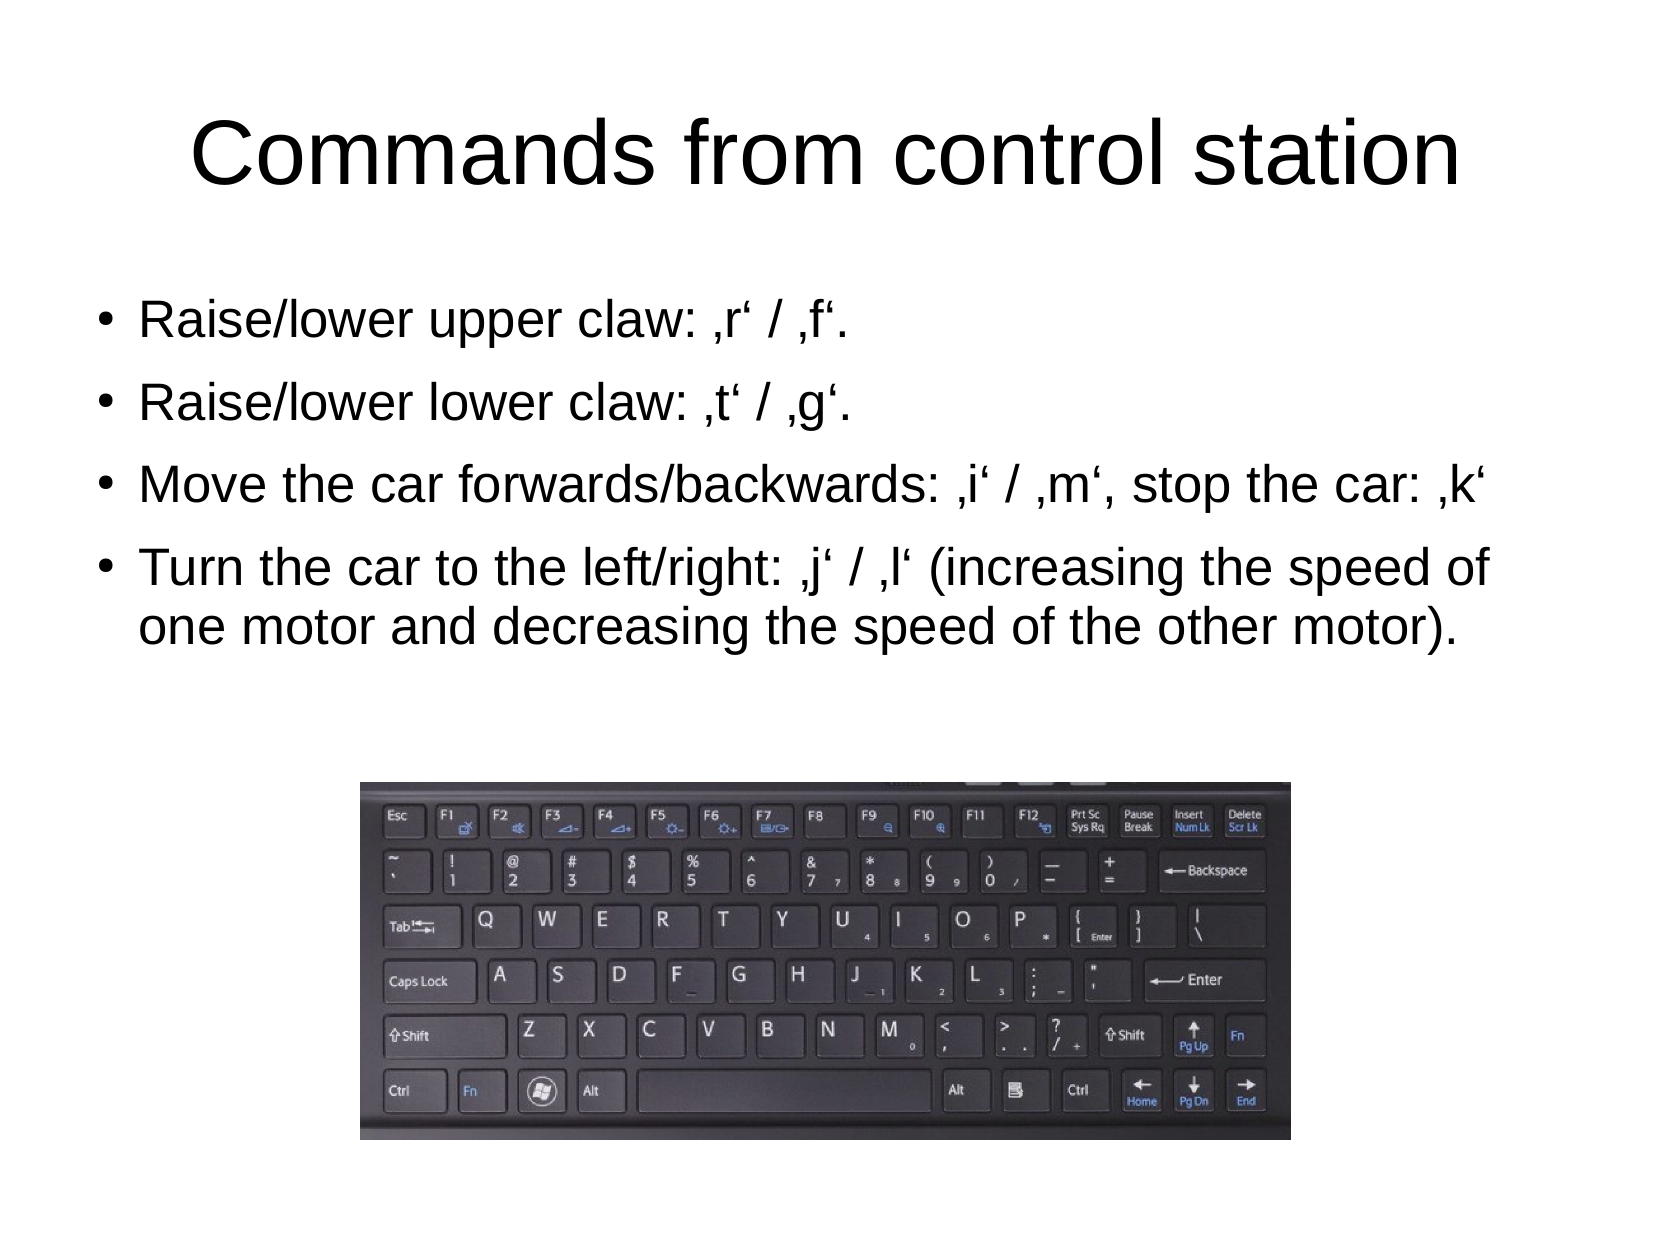

# Commands from control station
Raise/lower upper claw: ‚r‘ / ‚f‘.
Raise/lower lower claw: ‚t‘ / ‚g‘.
Move the car forwards/backwards: ‚i‘ / ‚m‘, stop the car: ‚k‘
Turn the car to the left/right: ‚j‘ / ‚l‘ (increasing the speed of one motor and decreasing the speed of the other motor).